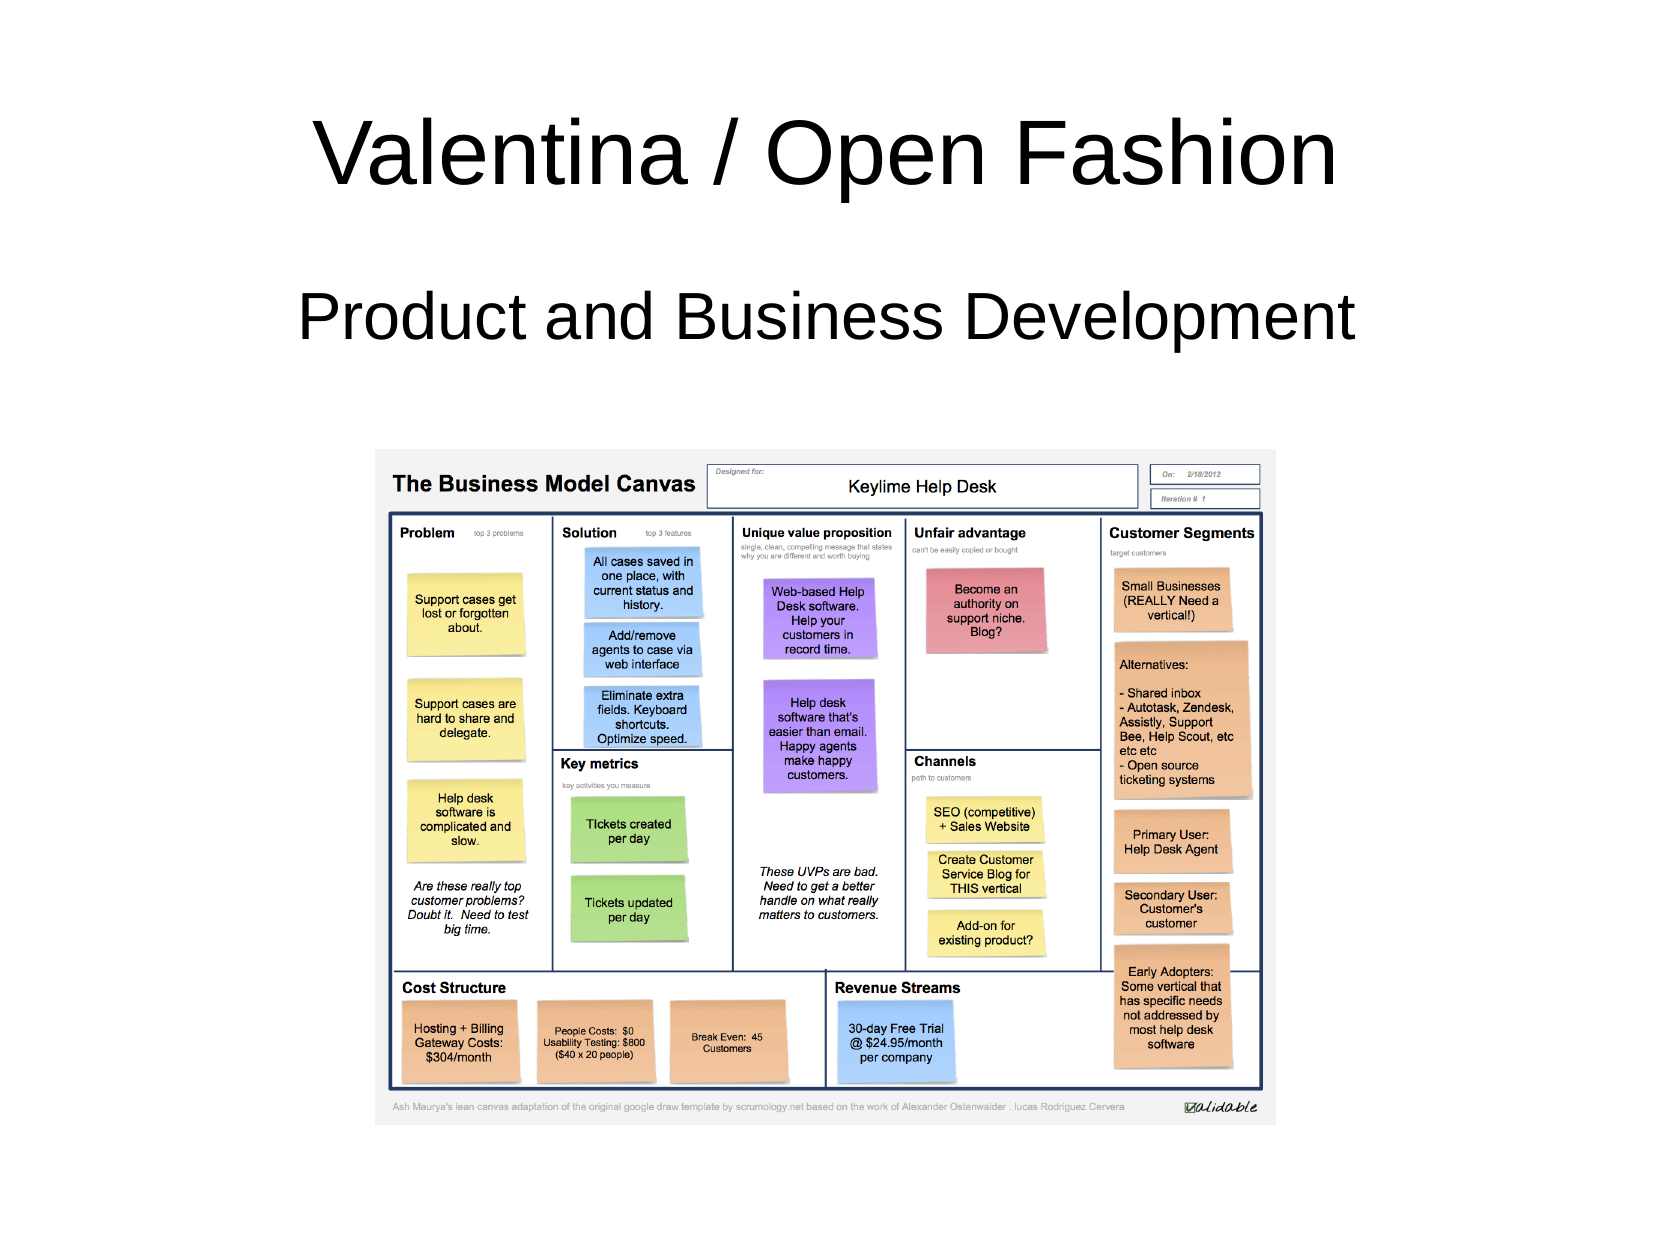

# Valentina / Open Fashion
Product and Business Development